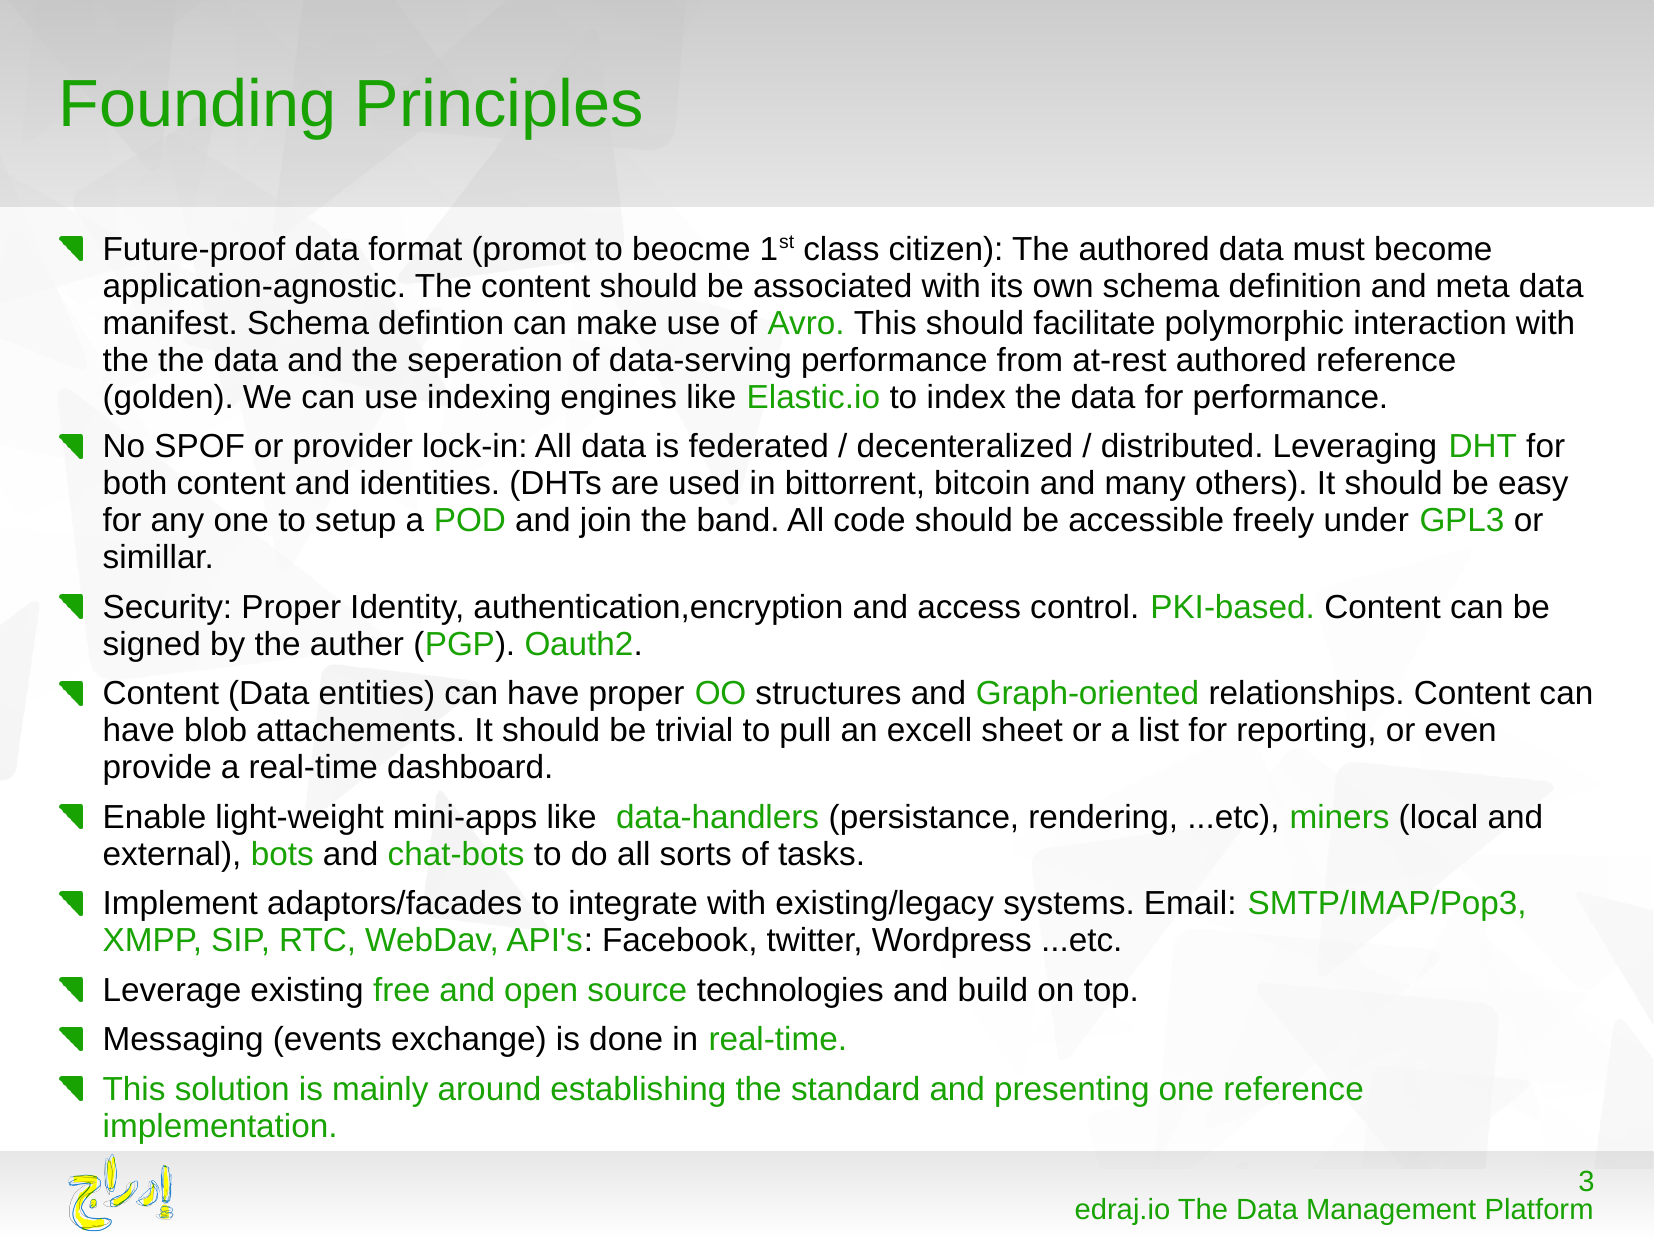

# Founding Principles
Future-proof data format (promot to beocme 1st class citizen): The authored data must become application-agnostic. The content should be associated with its own schema definition and meta data manifest. Schema defintion can make use of Avro. This should facilitate polymorphic interaction with the the data and the seperation of data-serving performance from at-rest authored reference (golden). We can use indexing engines like Elastic.io to index the data for performance.
No SPOF or provider lock-in: All data is federated / decenteralized / distributed. Leveraging DHT for both content and identities. (DHTs are used in bittorrent, bitcoin and many others). It should be easy for any one to setup a POD and join the band. All code should be accessible freely under GPL3 or simillar.
Security: Proper Identity, authentication,encryption and access control. PKI-based. Content can be signed by the auther (PGP). Oauth2.
Content (Data entities) can have proper OO structures and Graph-oriented relationships. Content can have blob attachements. It should be trivial to pull an excell sheet or a list for reporting, or even provide a real-time dashboard.
Enable light-weight mini-apps like data-handlers (persistance, rendering, ...etc), miners (local and external), bots and chat-bots to do all sorts of tasks.
Implement adaptors/facades to integrate with existing/legacy systems. Email: SMTP/IMAP/Pop3, XMPP, SIP, RTC, WebDav, API's: Facebook, twitter, Wordpress ...etc.
Leverage existing free and open source technologies and build on top.
Messaging (events exchange) is done in real-time.
This solution is mainly around establishing the standard and presenting one reference implementation.
3
edraj.io The Data Management Platform